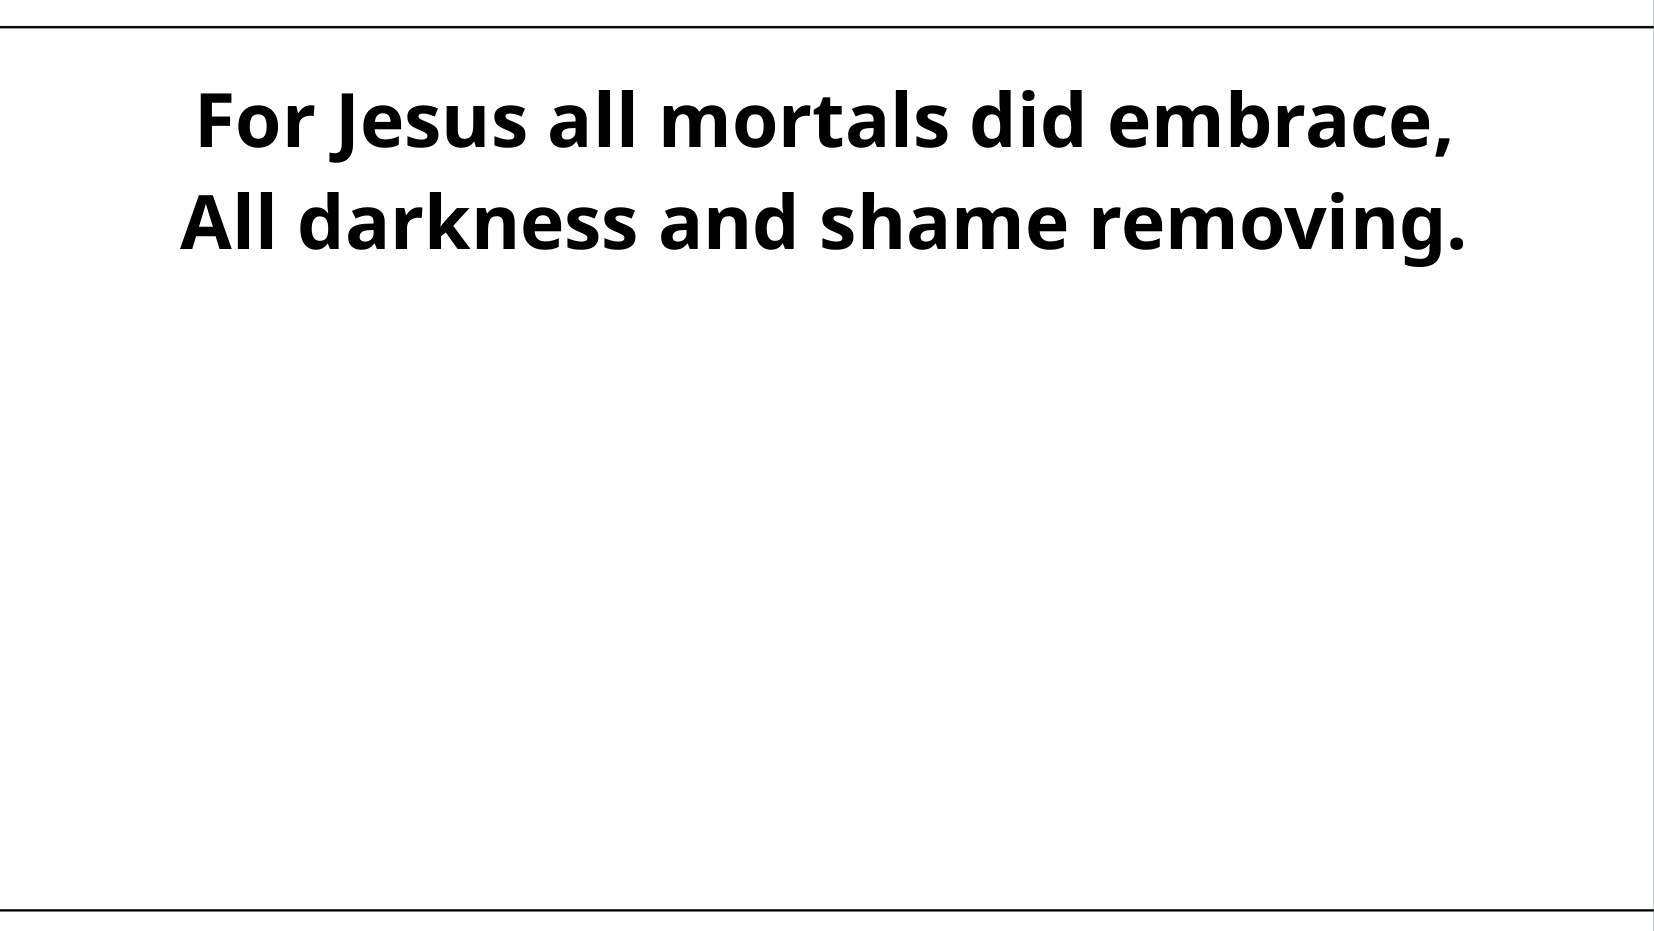

For Jesus all mortals did embrace,
All darkness and shame removing.